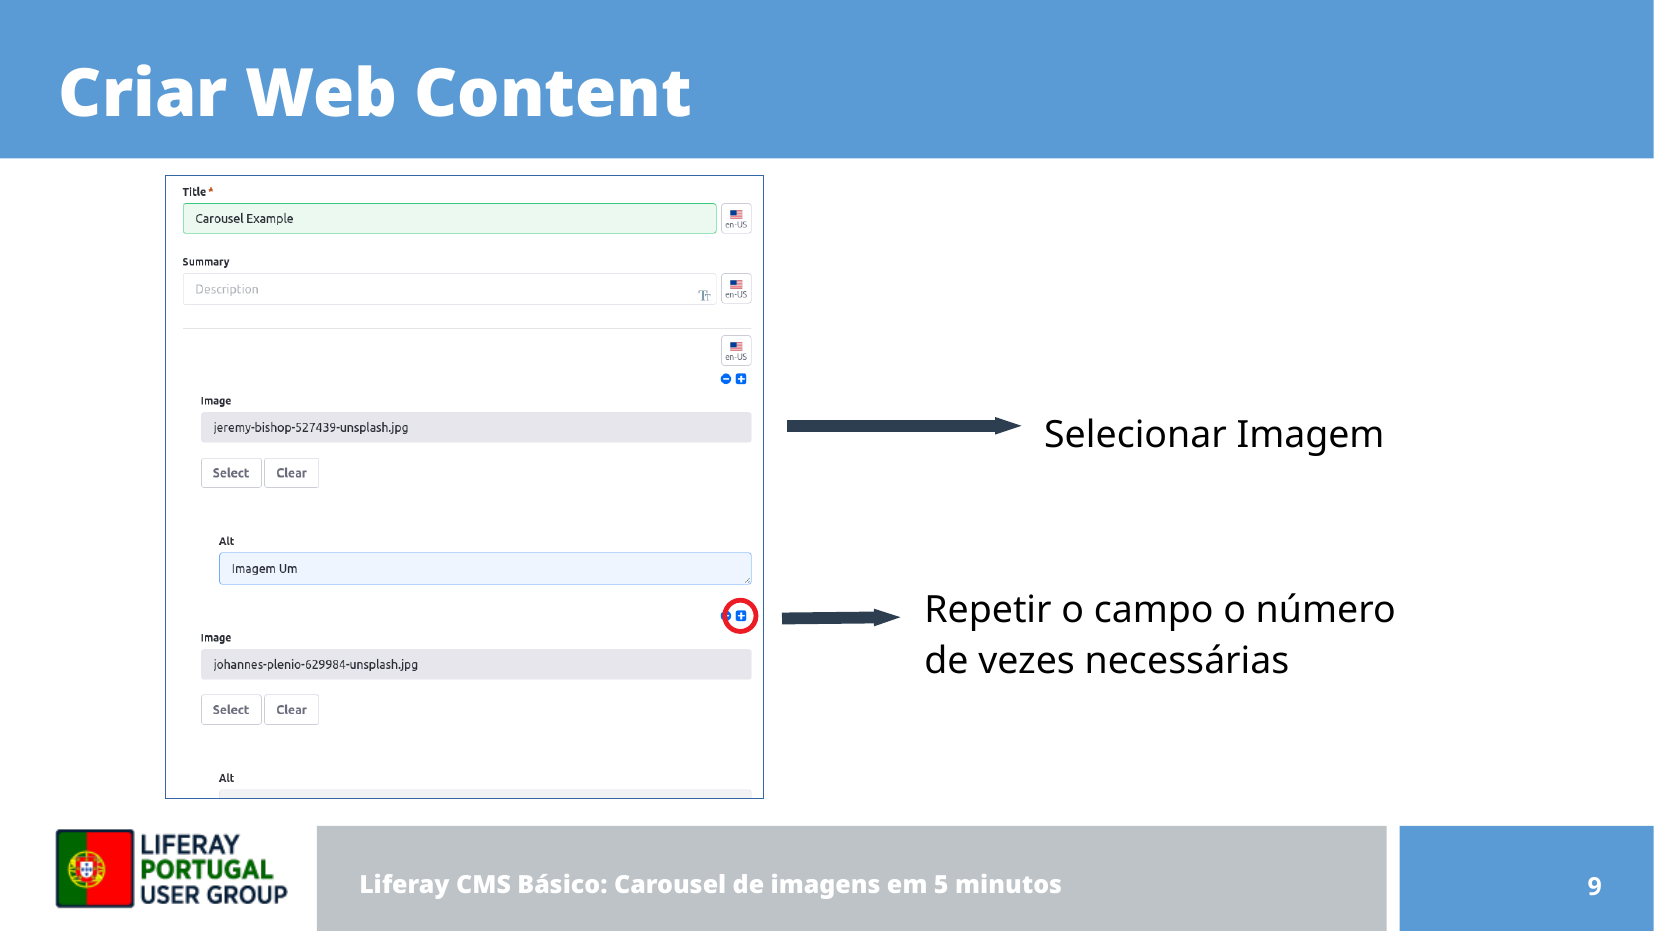

# Criar Web Content
Selecionar Imagem
Repetir o campo o número
de vezes necessárias
Criação de temas Liferay 7.0 - 12/09/2018